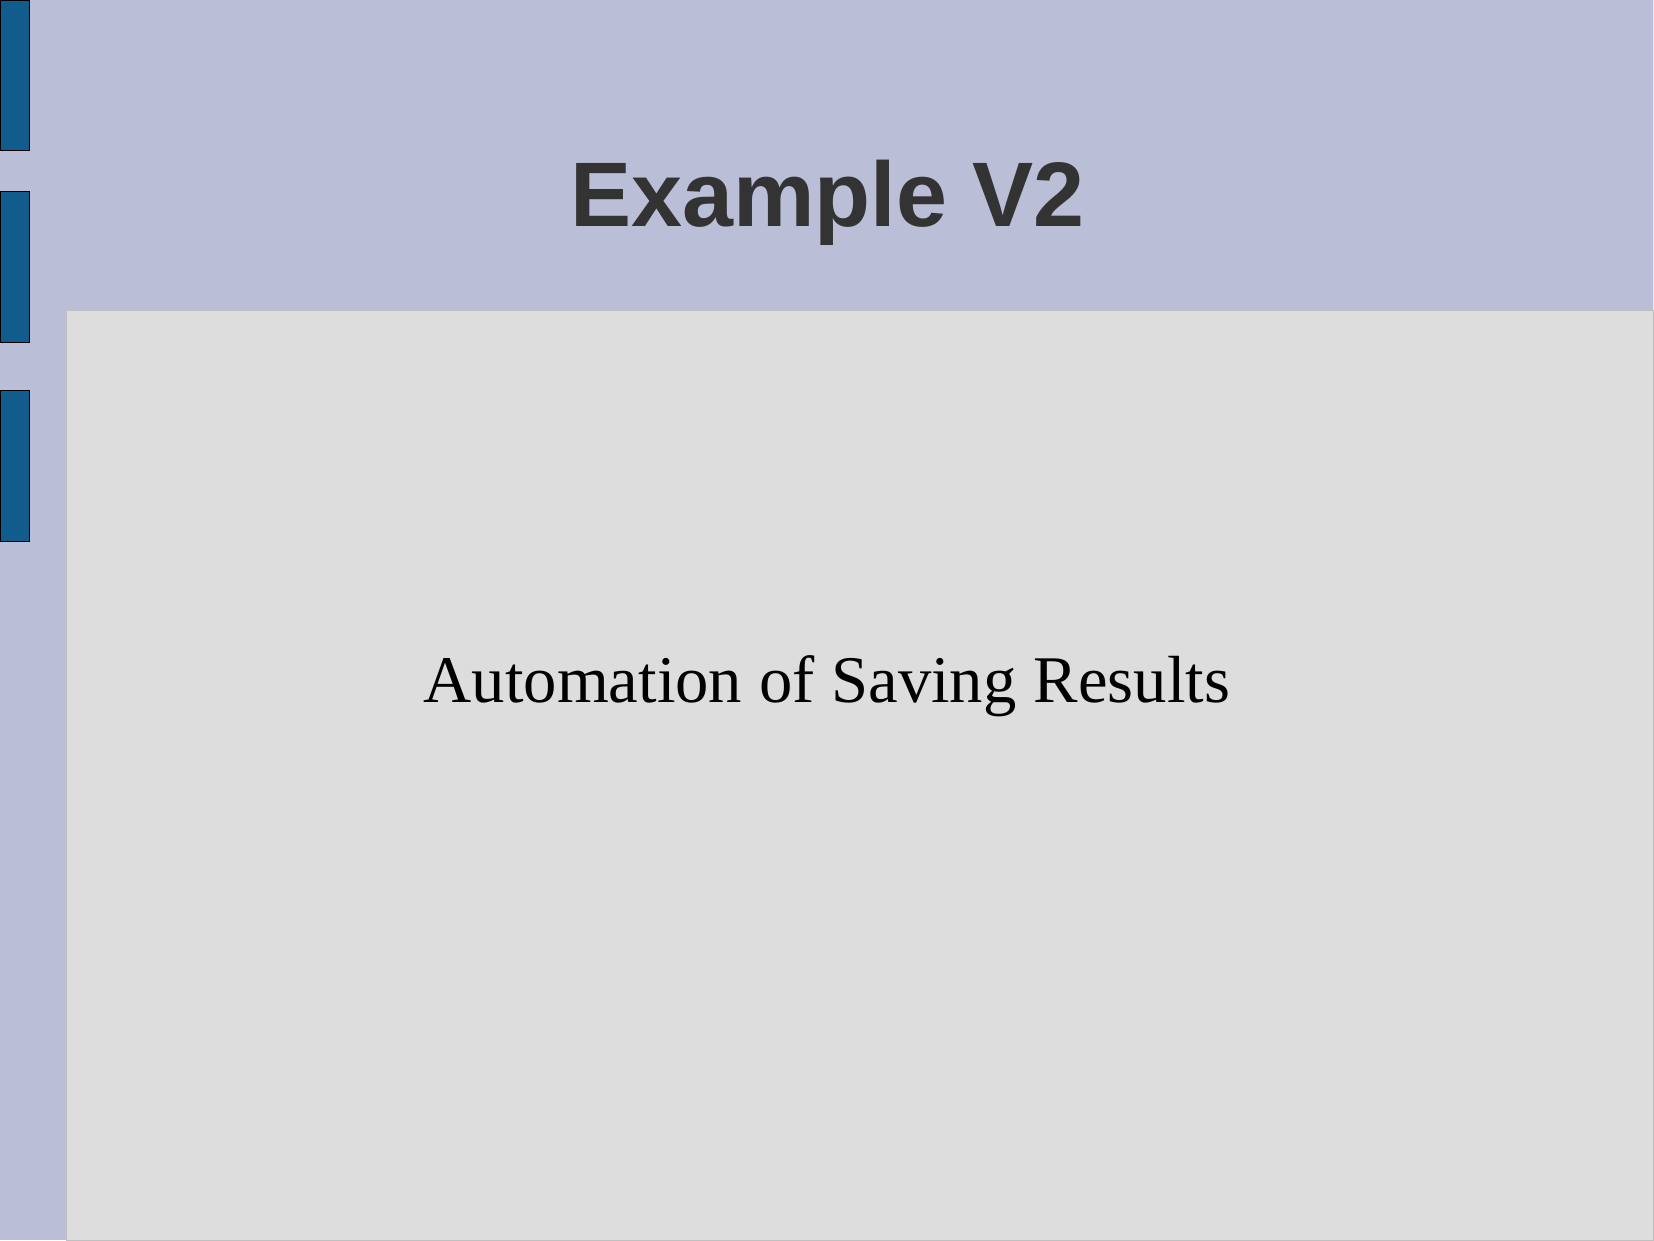

# Example V2
Automation of Saving Results